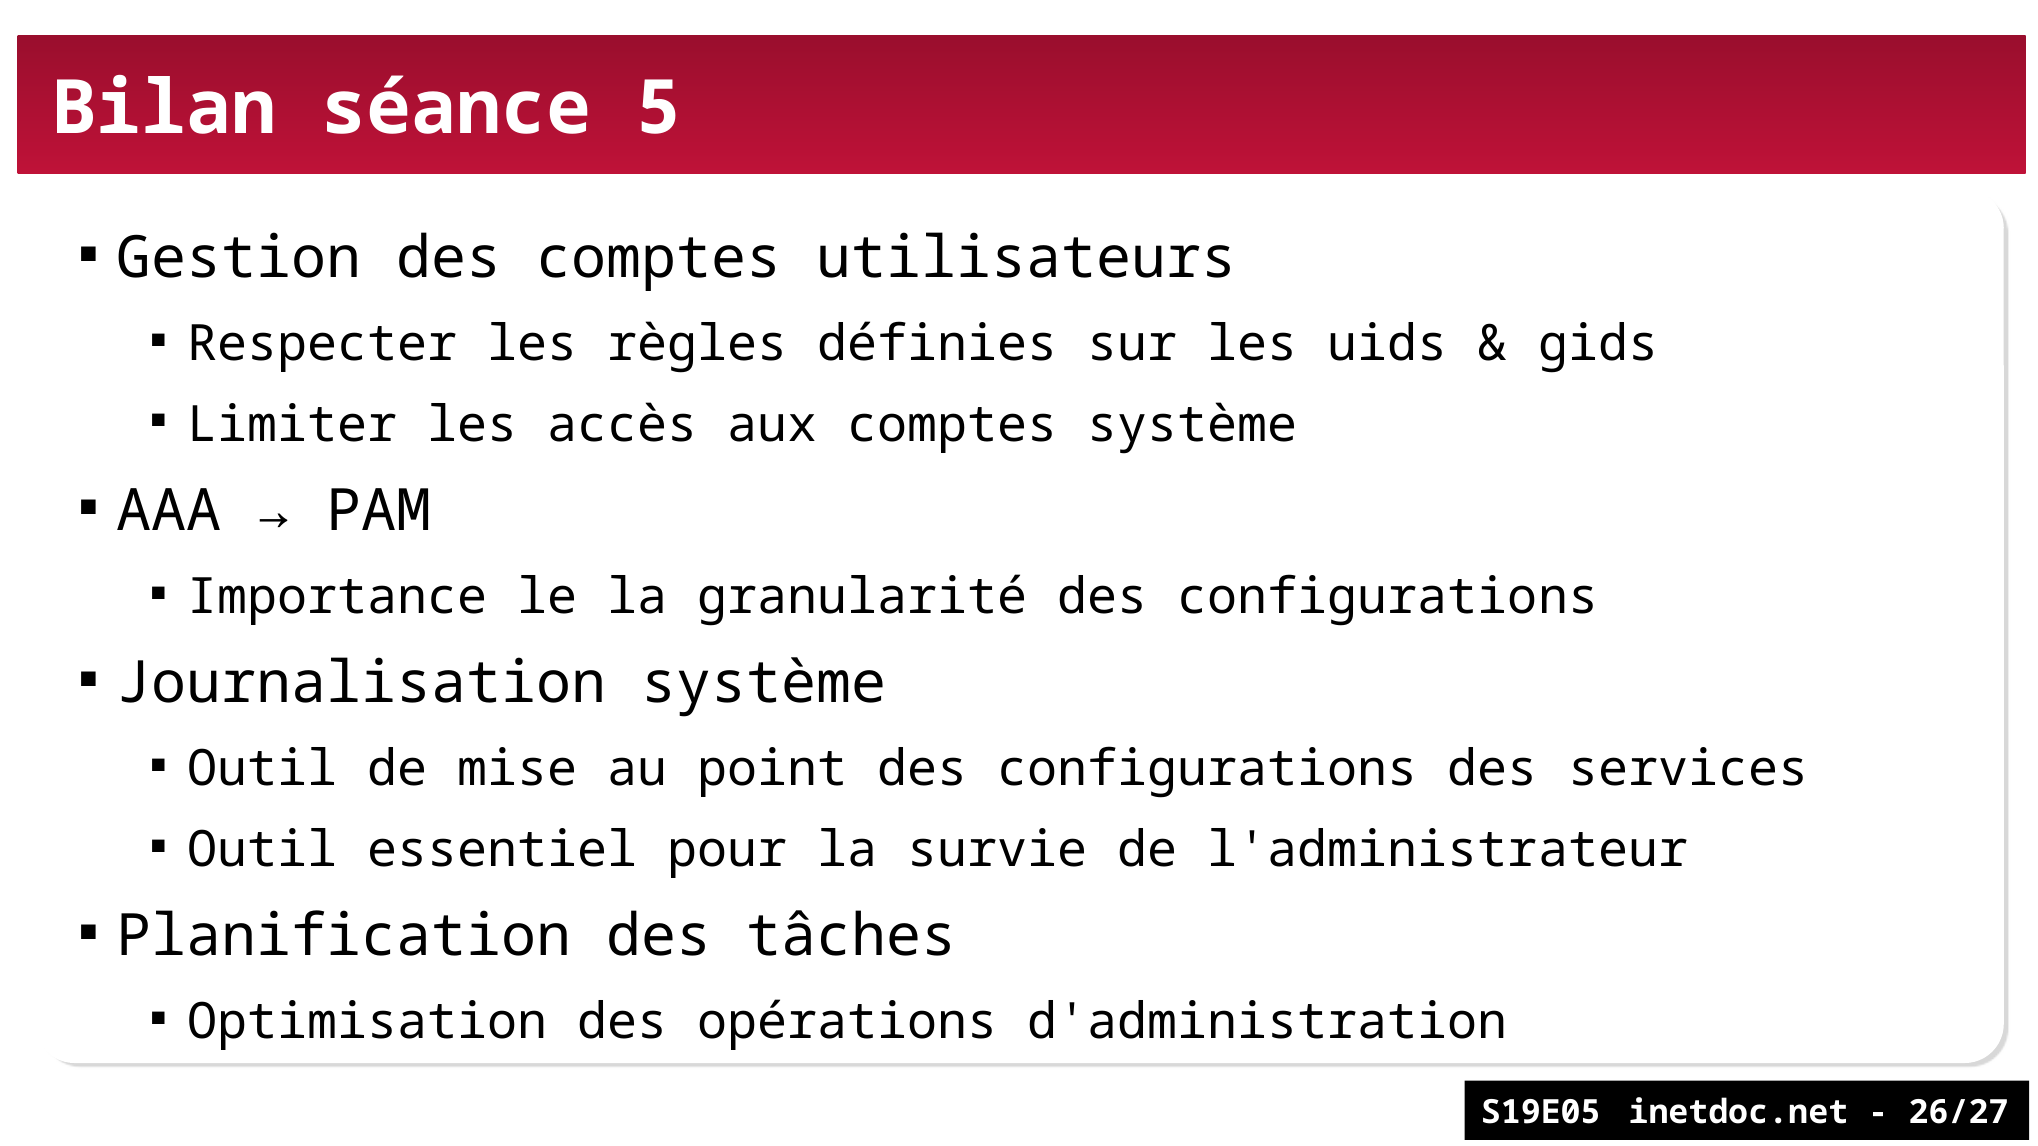

Bilan séance 5
Gestion des comptes utilisateurs
Respecter les règles définies sur les uids & gids
Limiter les accès aux comptes système
AAA → PAM
Importance le la granularité des configurations
Journalisation système
Outil de mise au point des configurations des services
Outil essentiel pour la survie de l'administrateur
Planification des tâches
Optimisation des opérations d'administration
S19E05	inetdoc.net - /27